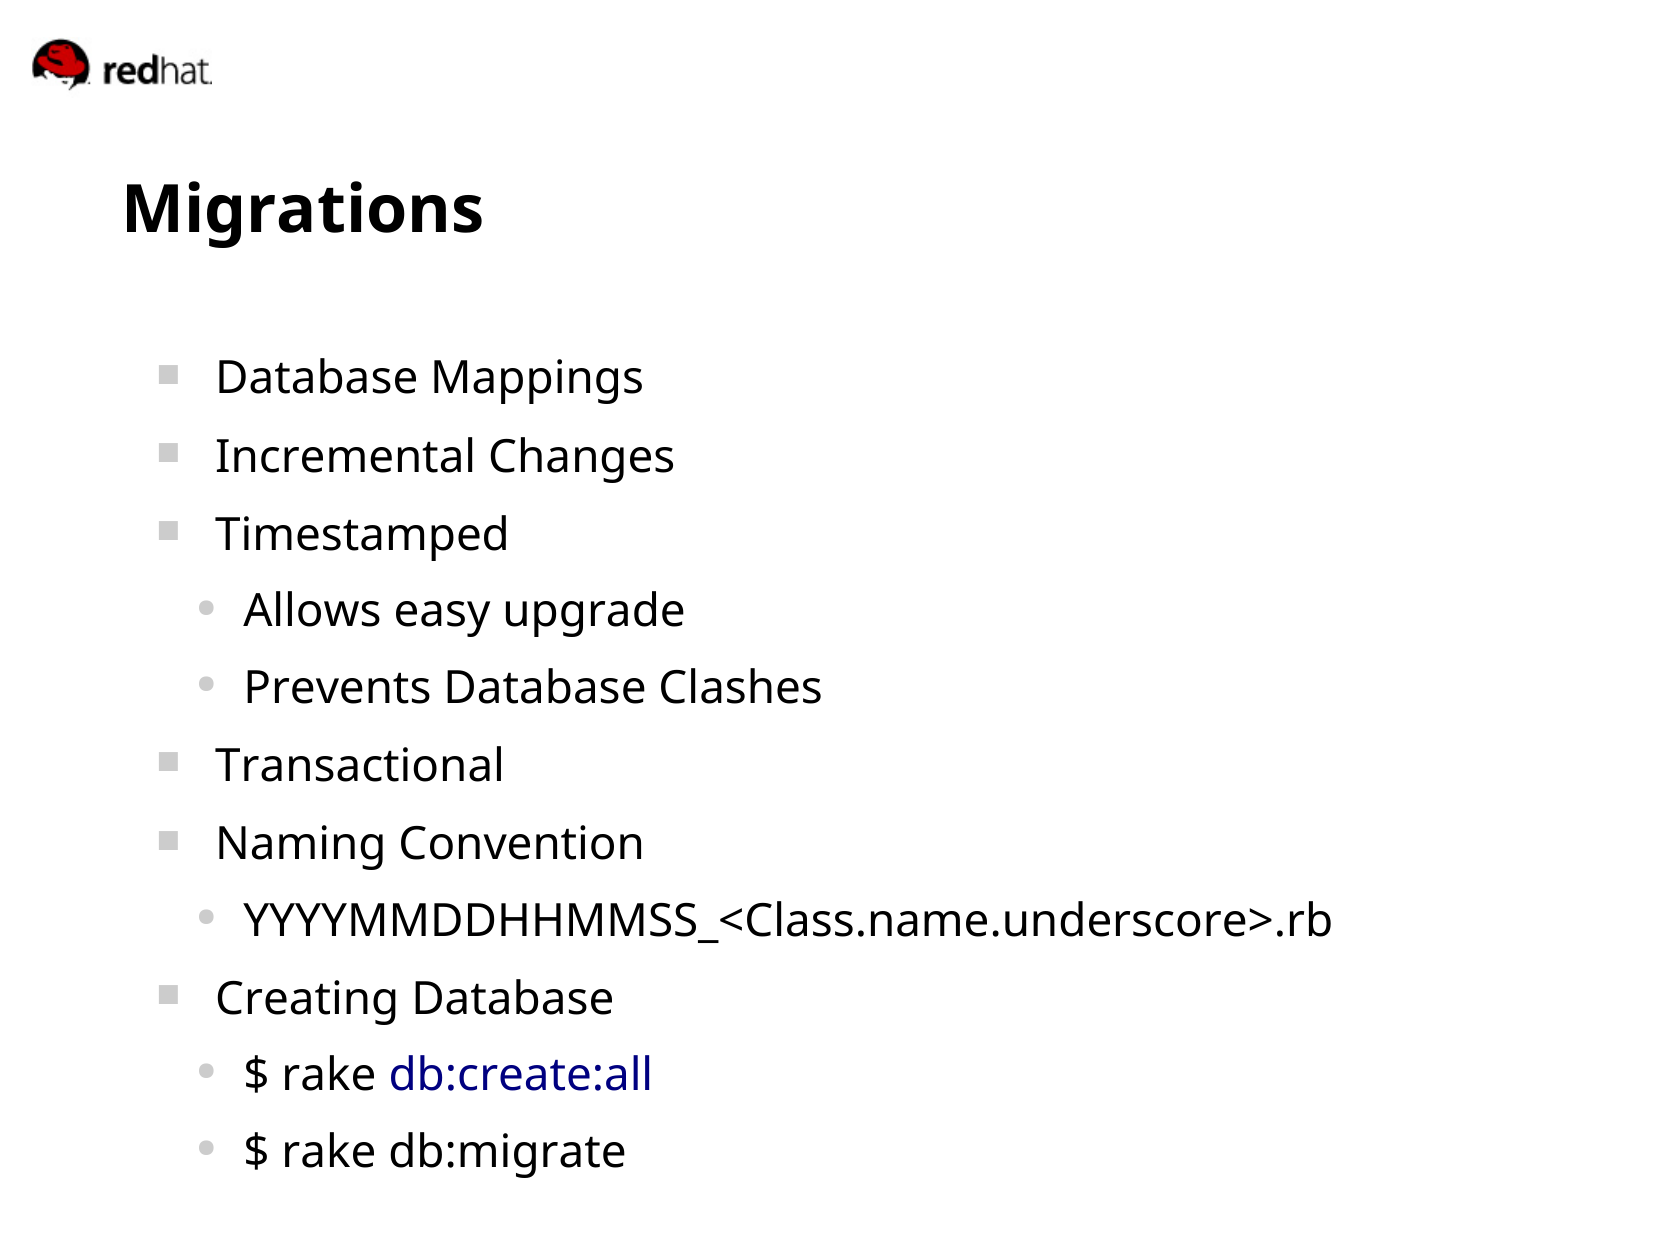

# Migrations
Database Mappings
Incremental Changes
Timestamped
Allows easy upgrade
Prevents Database Clashes
Transactional
Naming Convention
YYYYMMDDHHMMSS_<Class.name.underscore>.rb
Creating Database
$ rake db:create:all
$ rake db:migrate